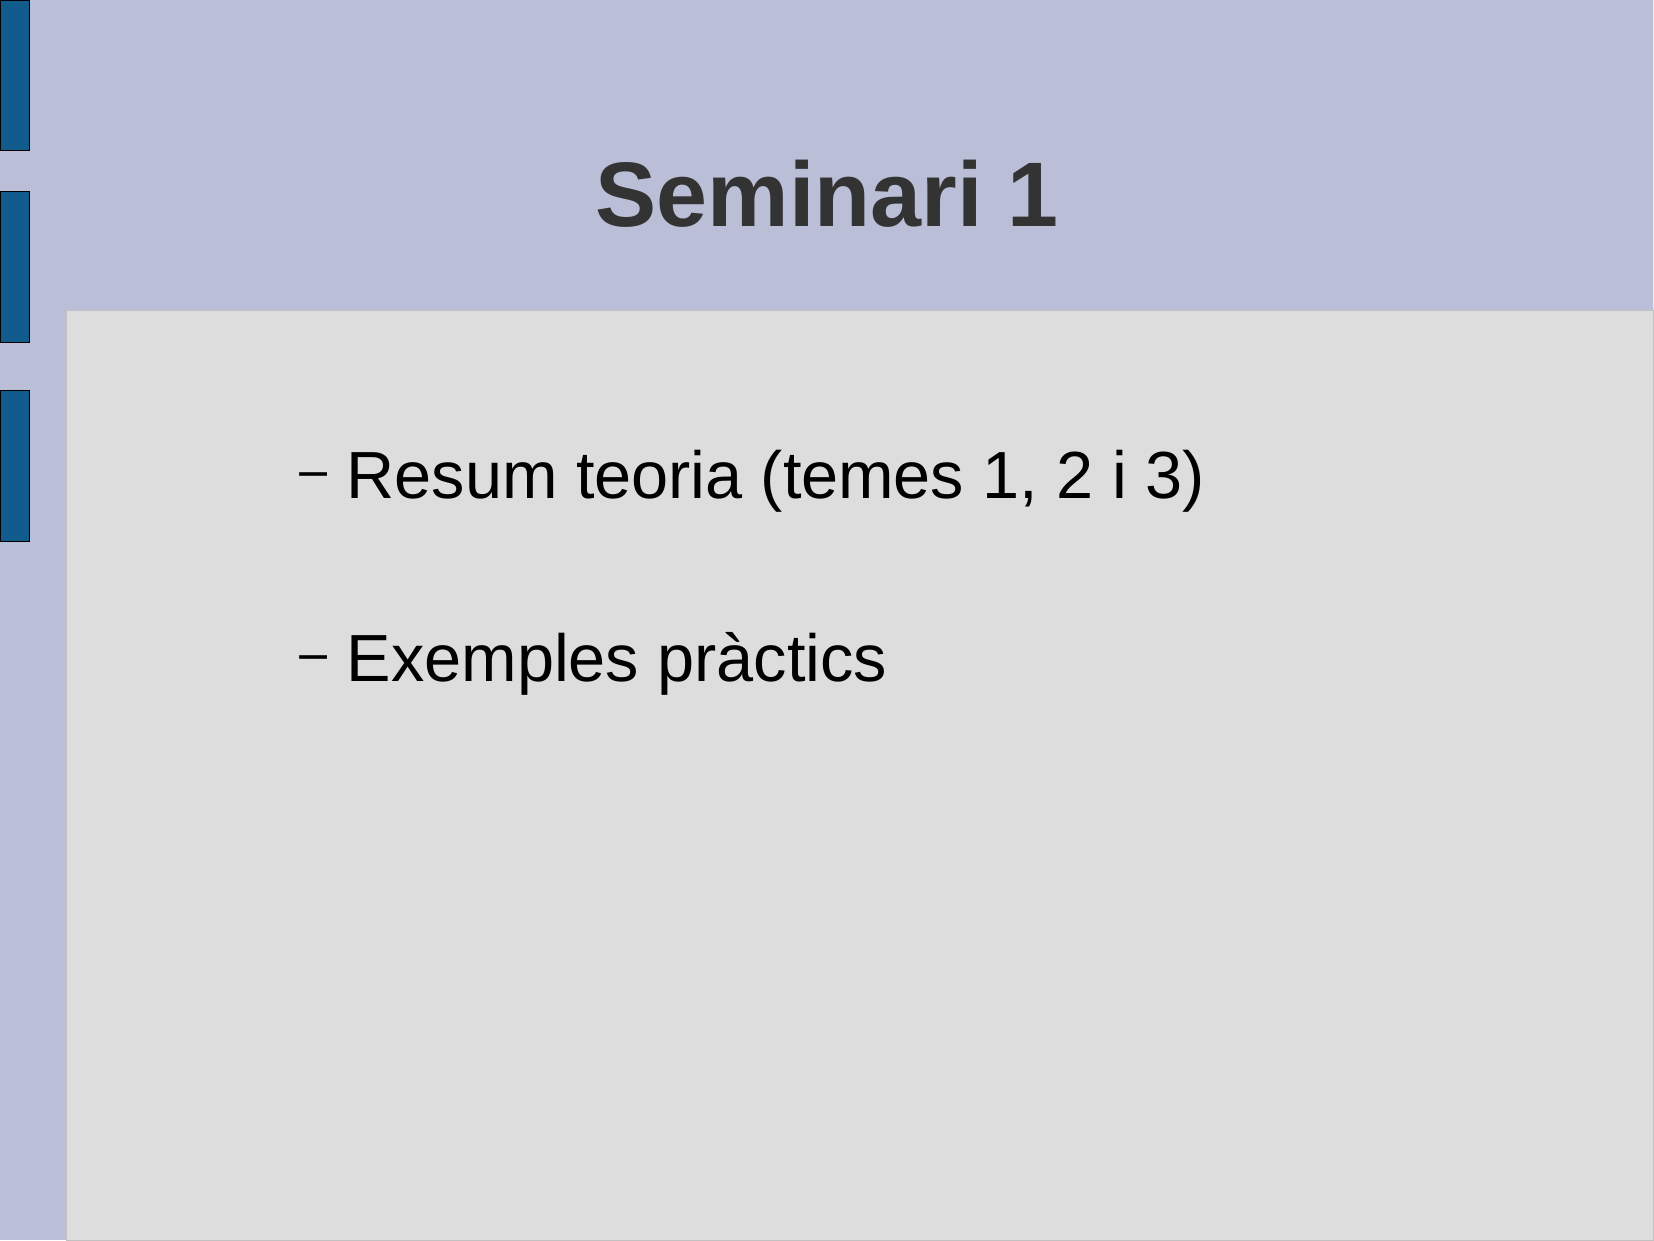

# Seminari 1
Resum teoria (temes 1, 2 i 3)
Exemples pràctics